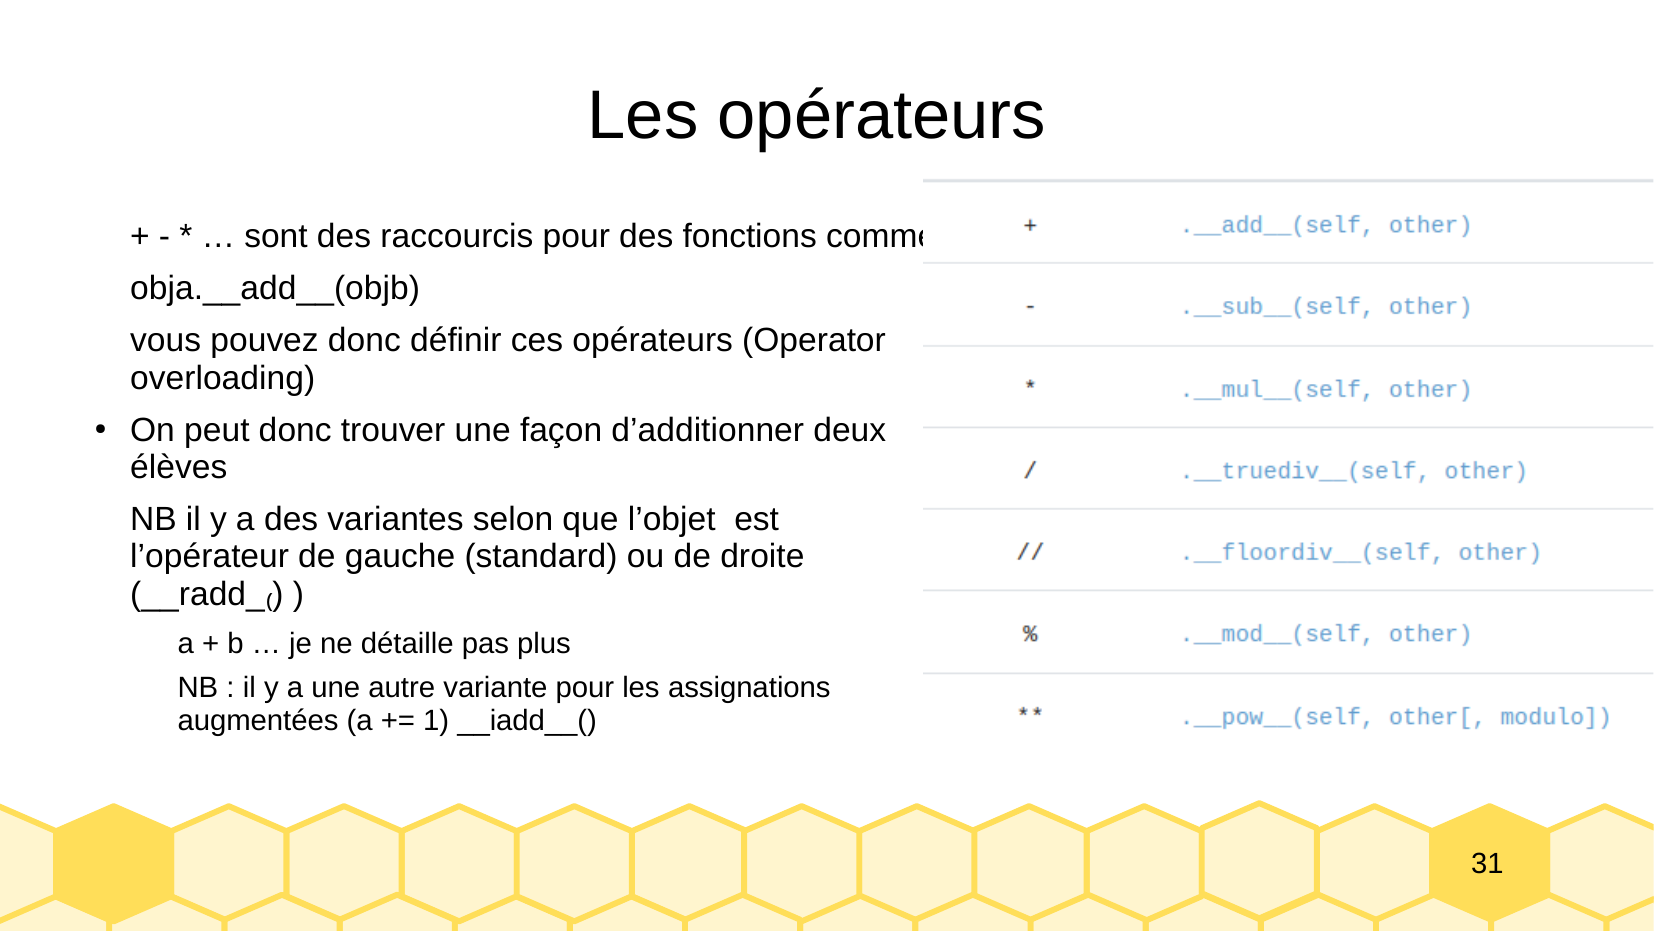

# Les opérateurs
+ - * … sont des raccourcis pour des fonctions comme
obja.__add__(objb)
vous pouvez donc définir ces opérateurs (Operator overloading)
On peut donc trouver une façon d’additionner deux élèves
NB il y a des variantes selon que l’objet est l’opérateur de gauche (standard) ou de droite (__radd_₍) )
a + b … je ne détaille pas plus
NB : il y a une autre variante pour les assignations augmentées (a += 1) __iadd__()